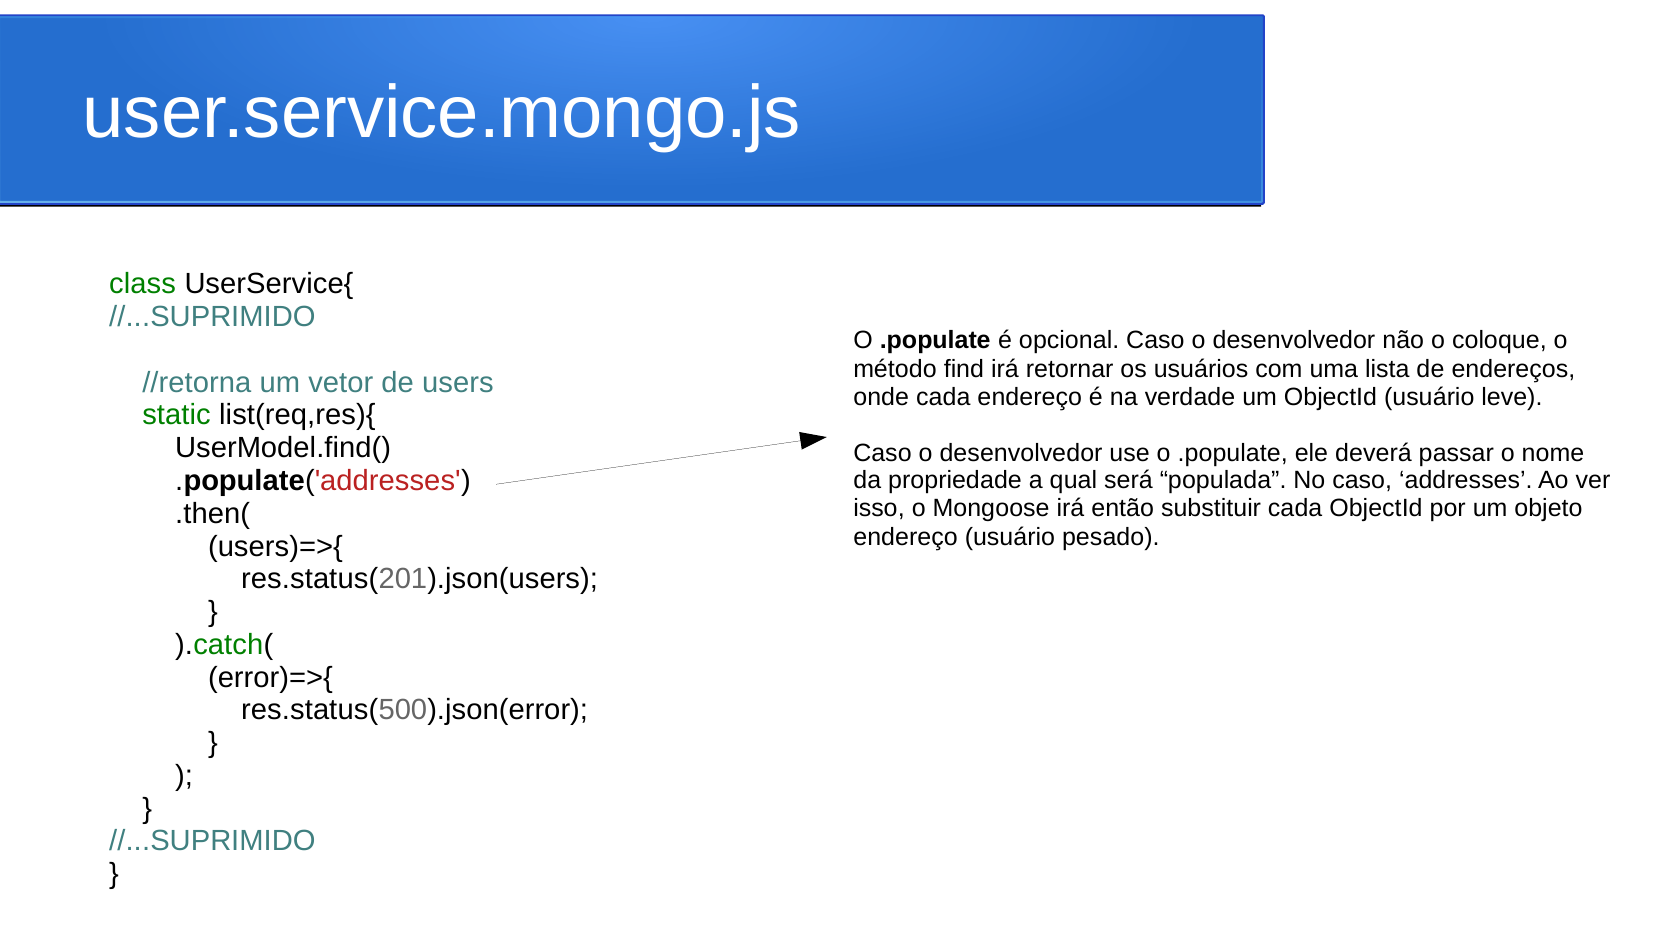

# user.service.mongo.js
class UserService{
//...SUPRIMIDO
 //retorna um vetor de users
 static list(req,res){
 UserModel.find()
 .populate('addresses')
 .then(
 (users)=>{
 res.status(201).json(users);
 }
 ).catch(
 (error)=>{
 res.status(500).json(error);
 }
 );
 }
//...SUPRIMIDO
}
O .populate é opcional. Caso o desenvolvedor não o coloque, o
método find irá retornar os usuários com uma lista de endereços,
onde cada endereço é na verdade um ObjectId (usuário leve).
Caso o desenvolvedor use o .populate, ele deverá passar o nome
da propriedade a qual será “populada”. No caso, ‘addresses’. Ao ver
isso, o Mongoose irá então substituir cada ObjectId por um objeto
endereço (usuário pesado).